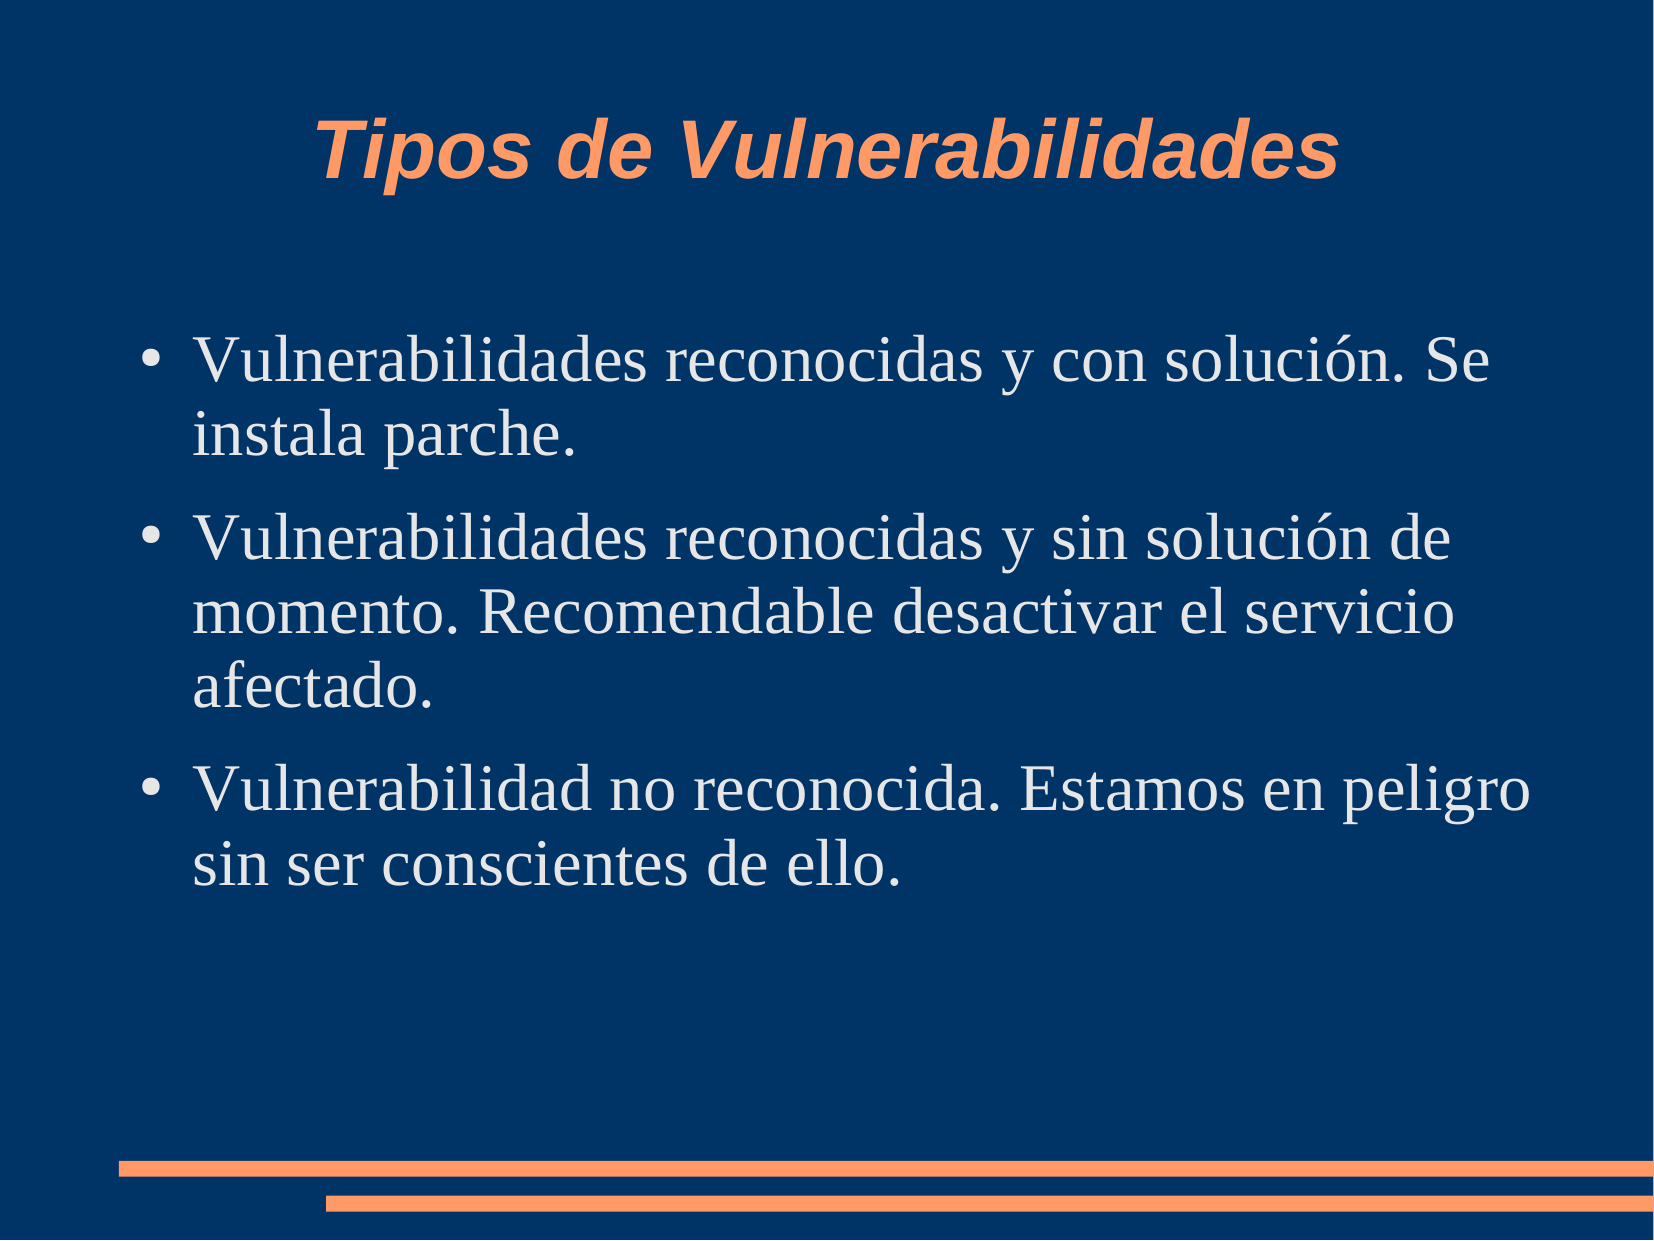

# Tipos de Vulnerabilidades
Vulnerabilidades reconocidas y con solución. Se instala parche.
Vulnerabilidades reconocidas y sin solución de momento. Recomendable desactivar el servicio afectado.
Vulnerabilidad no reconocida. Estamos en peligro sin ser conscientes de ello.